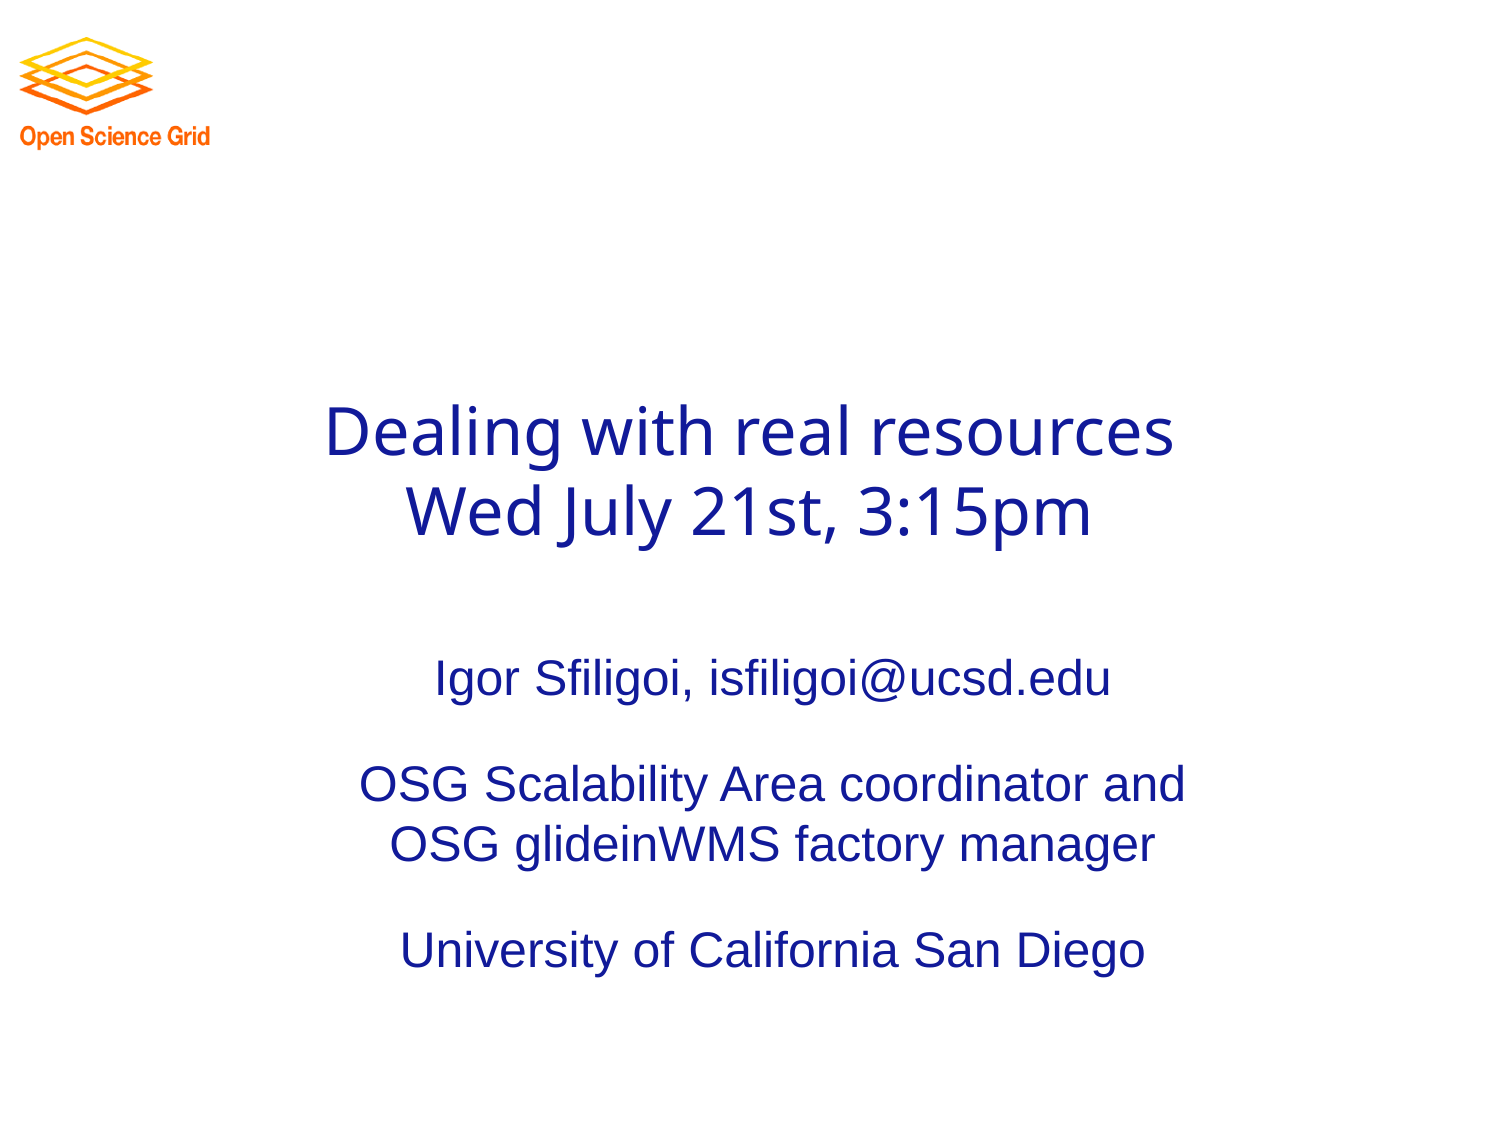

# Dealing with real resources Wed July 21st, 3:15pm
Igor Sfiligoi, isfiligoi@ucsd.edu
OSG Scalability Area coordinator and
OSG glideinWMS factory manager
University of California San Diego